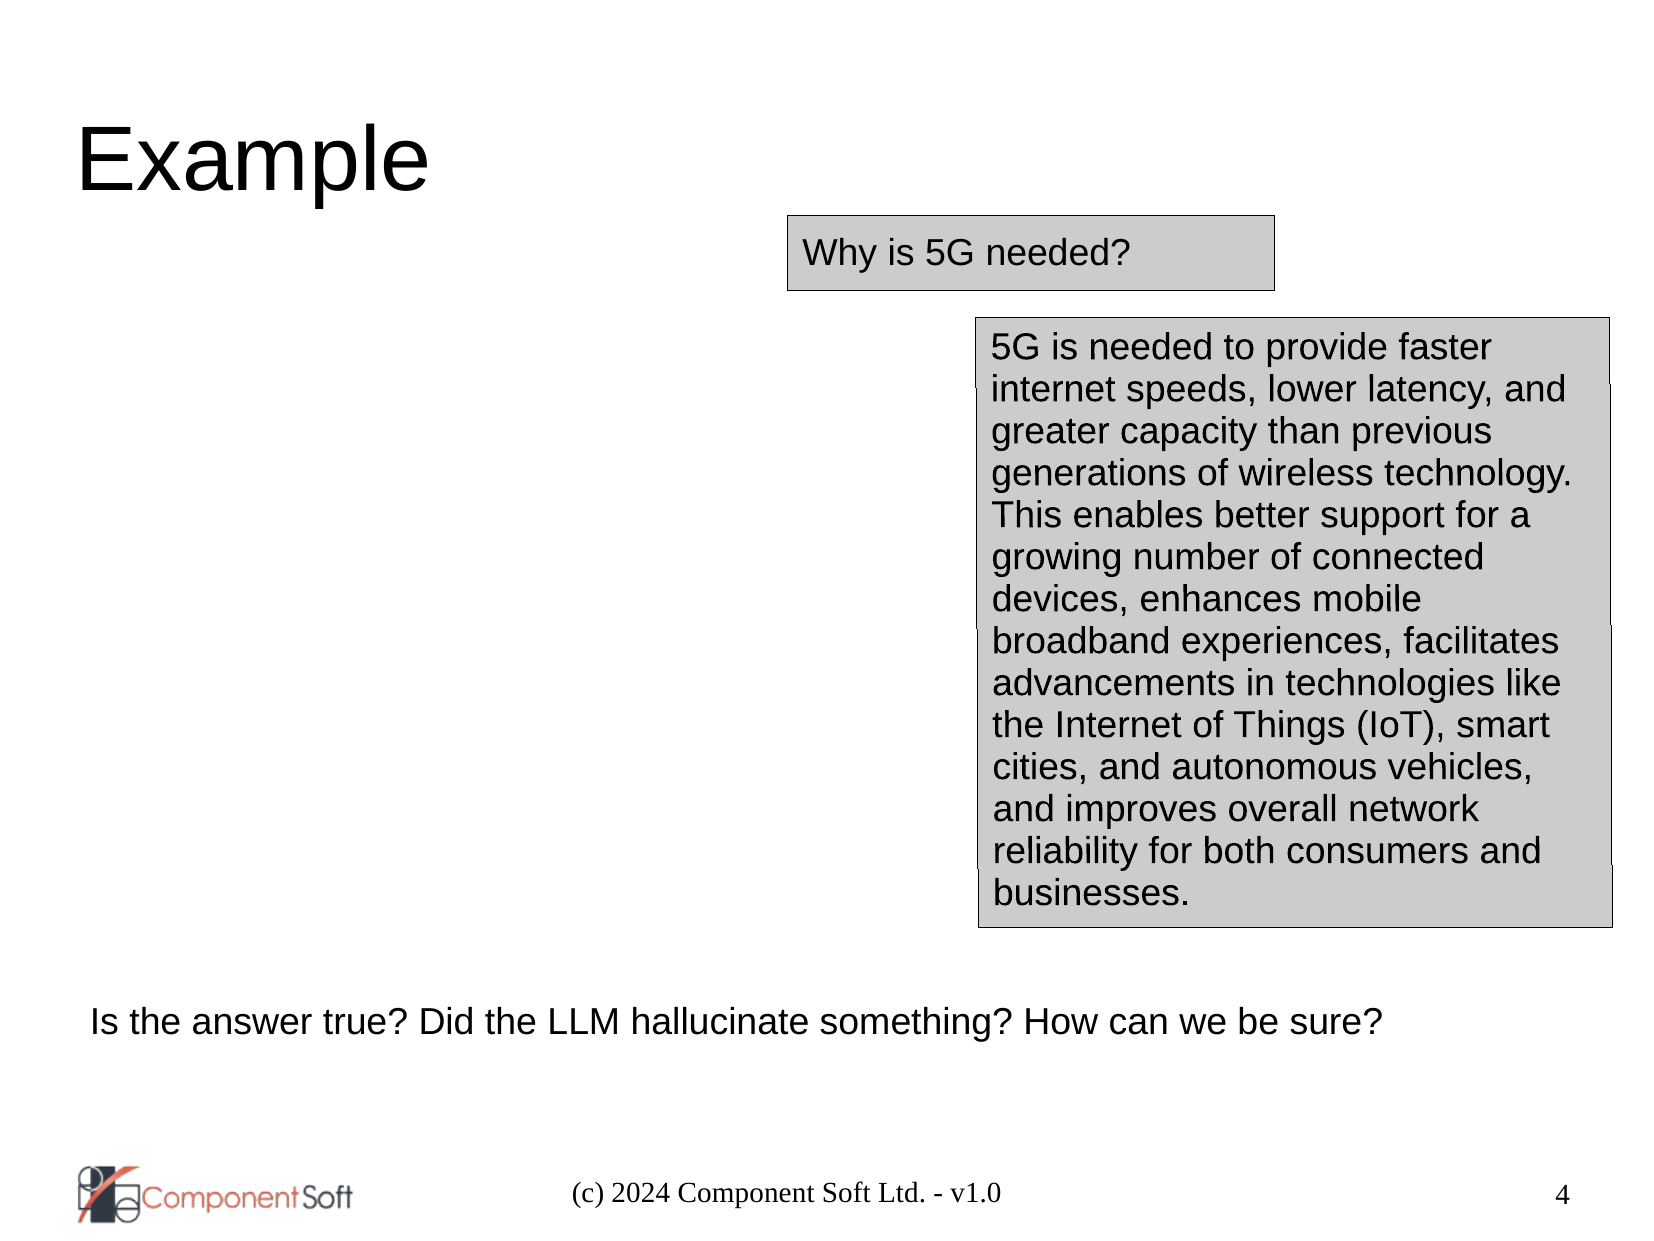

# Example
Why is 5G needed?
5G is needed to provide faster internet speeds, lower latency, and greater capacity than previous generations of wireless technology. This enables better support for a growing number of connected devices, enhances mobile broadband experiences, facilitates advancements in technologies like the Internet of Things (IoT), smart cities, and autonomous vehicles, and improves overall network reliability for both consumers and businesses.
Is the answer true? Did the LLM hallucinate something? How can we be sure?
(c) 2024 Component Soft Ltd. - v1.0
4